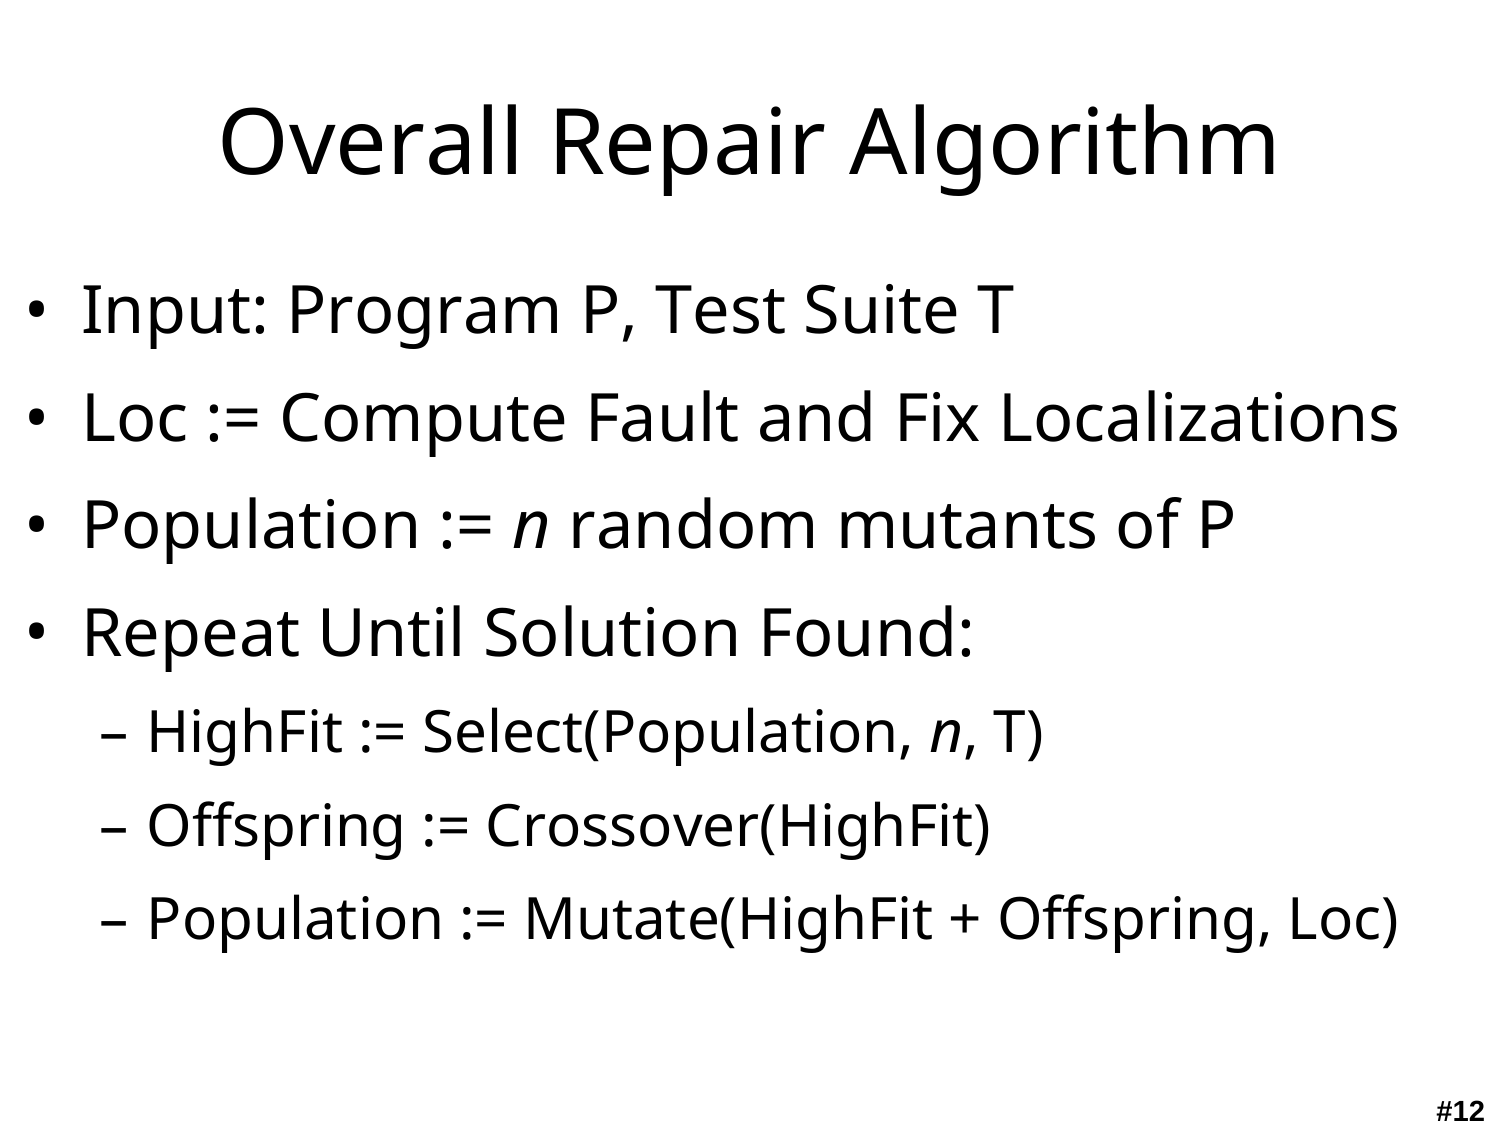

# Overall Repair Algorithm
Input: Program P, Test Suite T
Loc := Compute Fault and Fix Localizations
Population := n random mutants of P
Repeat Until Solution Found:
HighFit := Select(Population, n, T)
Offspring := Crossover(HighFit)
Population := Mutate(HighFit + Offspring, Loc)
12